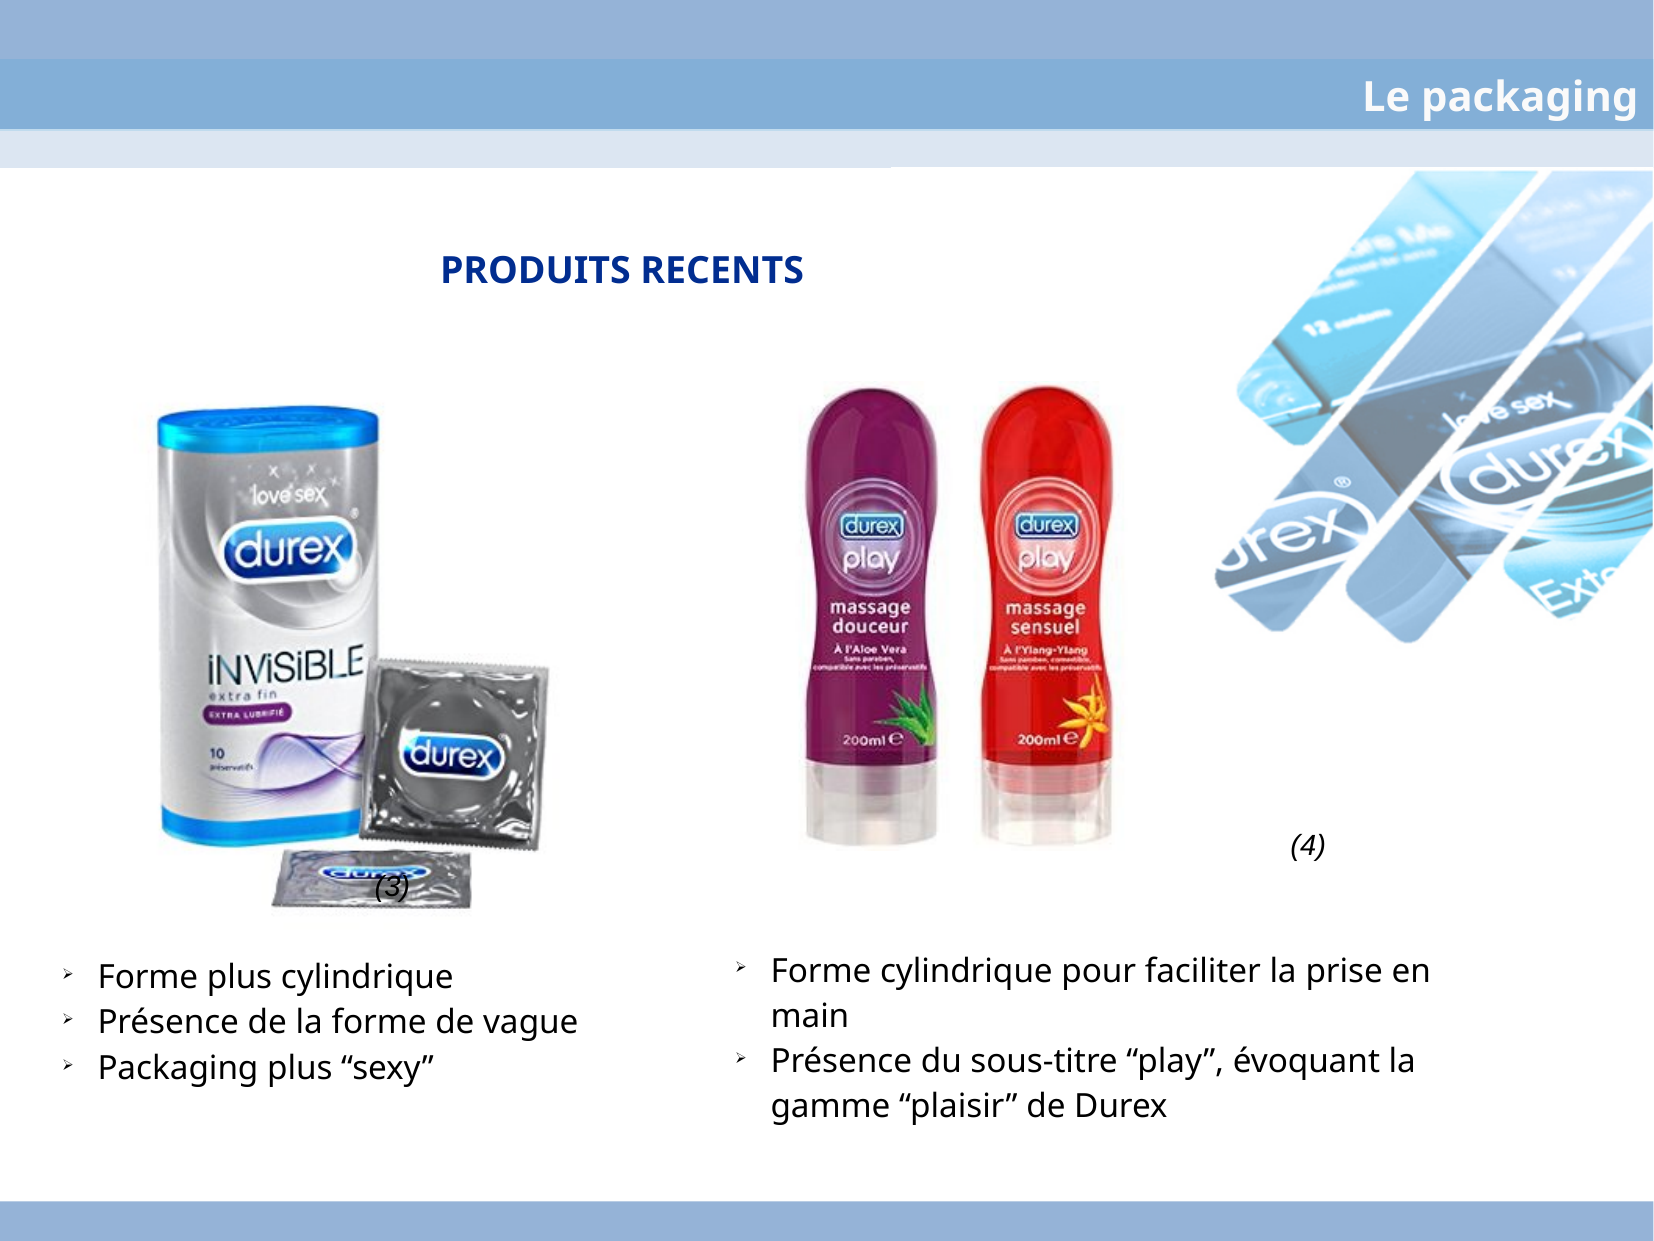

Le packaging
PRODUITS RECENTS
(4)
(3)
Forme cylindrique pour faciliter la prise en main
Présence du sous-titre “play”, évoquant la gamme “plaisir” de Durex
Forme plus cylindrique
Présence de la forme de vague
Packaging plus “sexy”